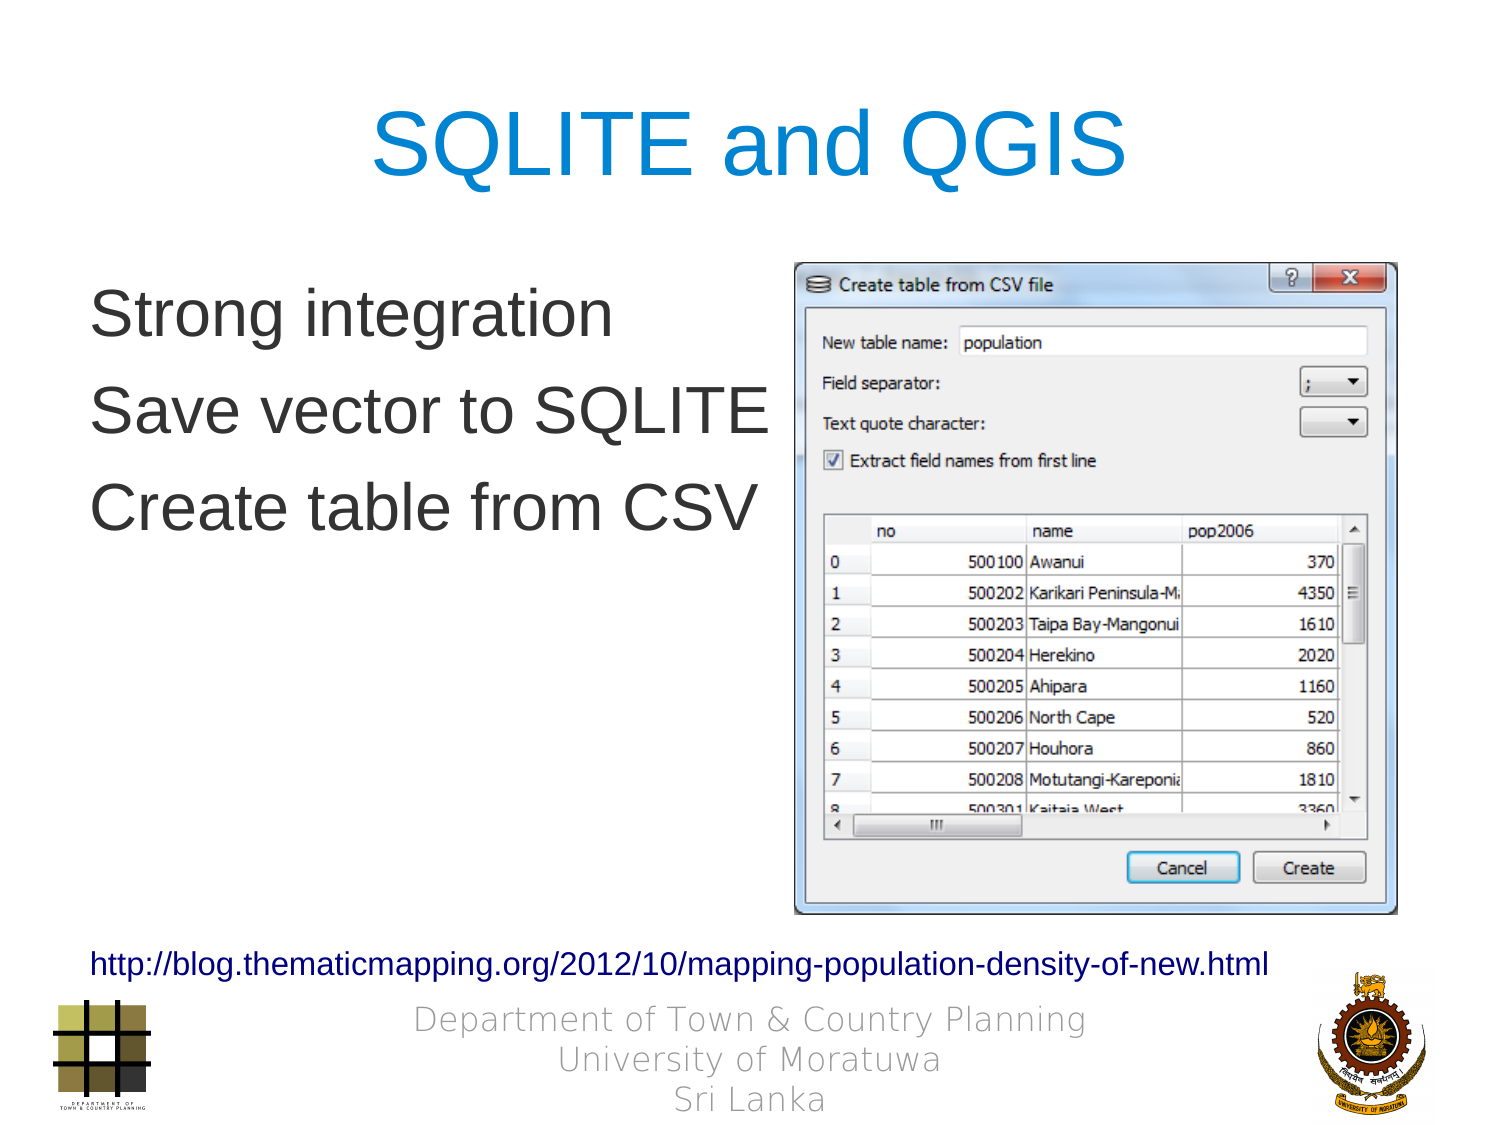

# SQLITE and QGIS
Strong integration
Save vector to SQLITE
Create table from CSV
http://blog.thematicmapping.org/2012/10/mapping-population-density-of-new.html